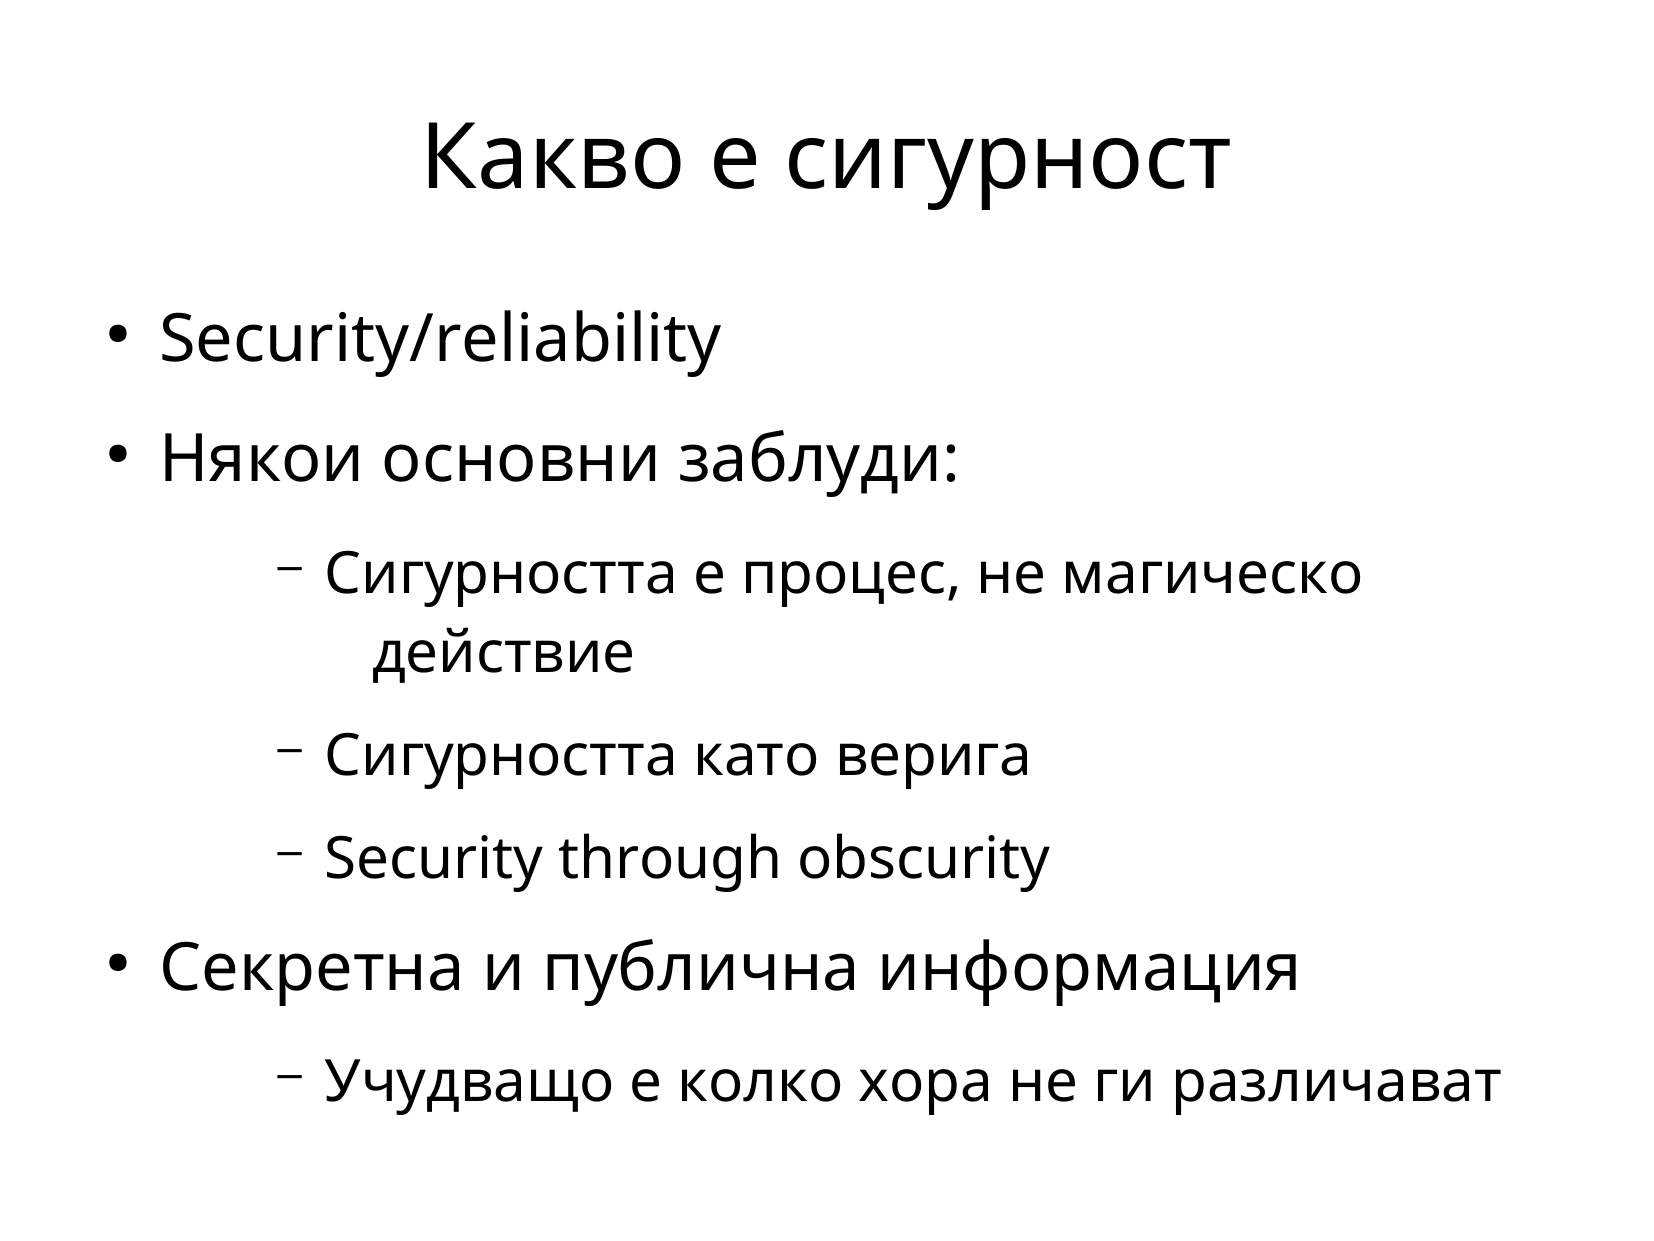

# Какво е сигурност
Security/reliability
Някои основни заблуди:
Сигурността е процес, не магическо действие
Сигурността като верига
Security through obscurity
Секретна и публична информация
Учудващо е колко хора не ги различават